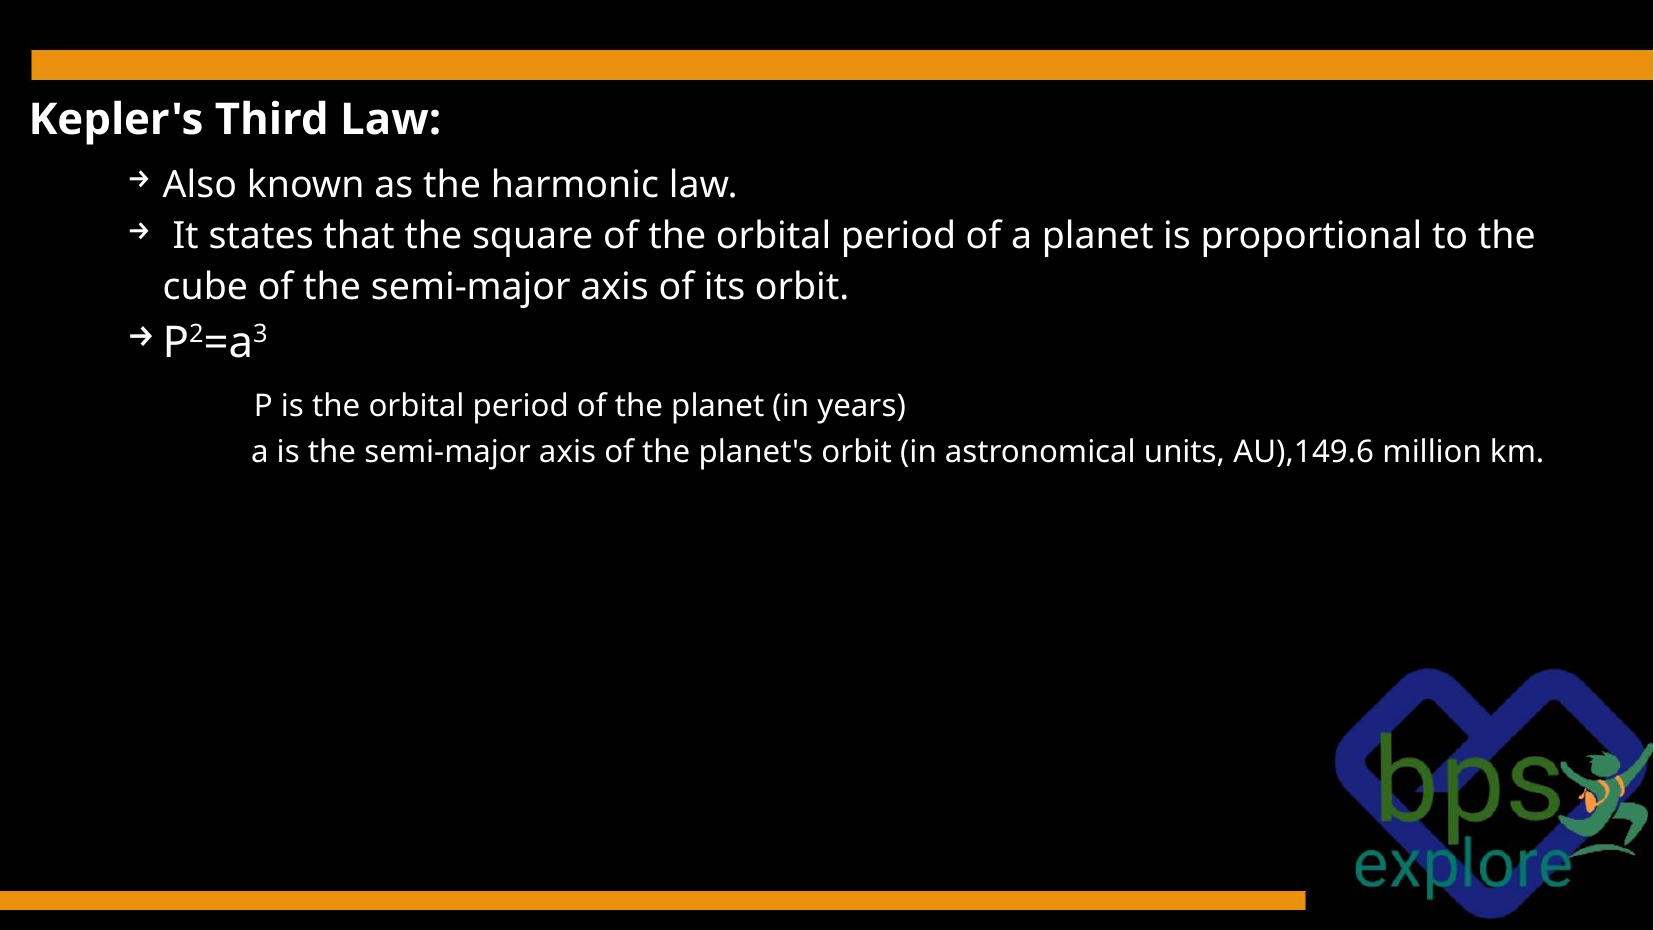

Kepler's Third Law:
Also known as the harmonic law.
 It states that the square of the orbital period of a planet is proportional to the cube of the semi-major axis of its orbit.
P2=a3
 P is the orbital period of the planet (in years)
 a is the semi-major axis of the planet's orbit (in astronomical units, AU),149.6 million km.